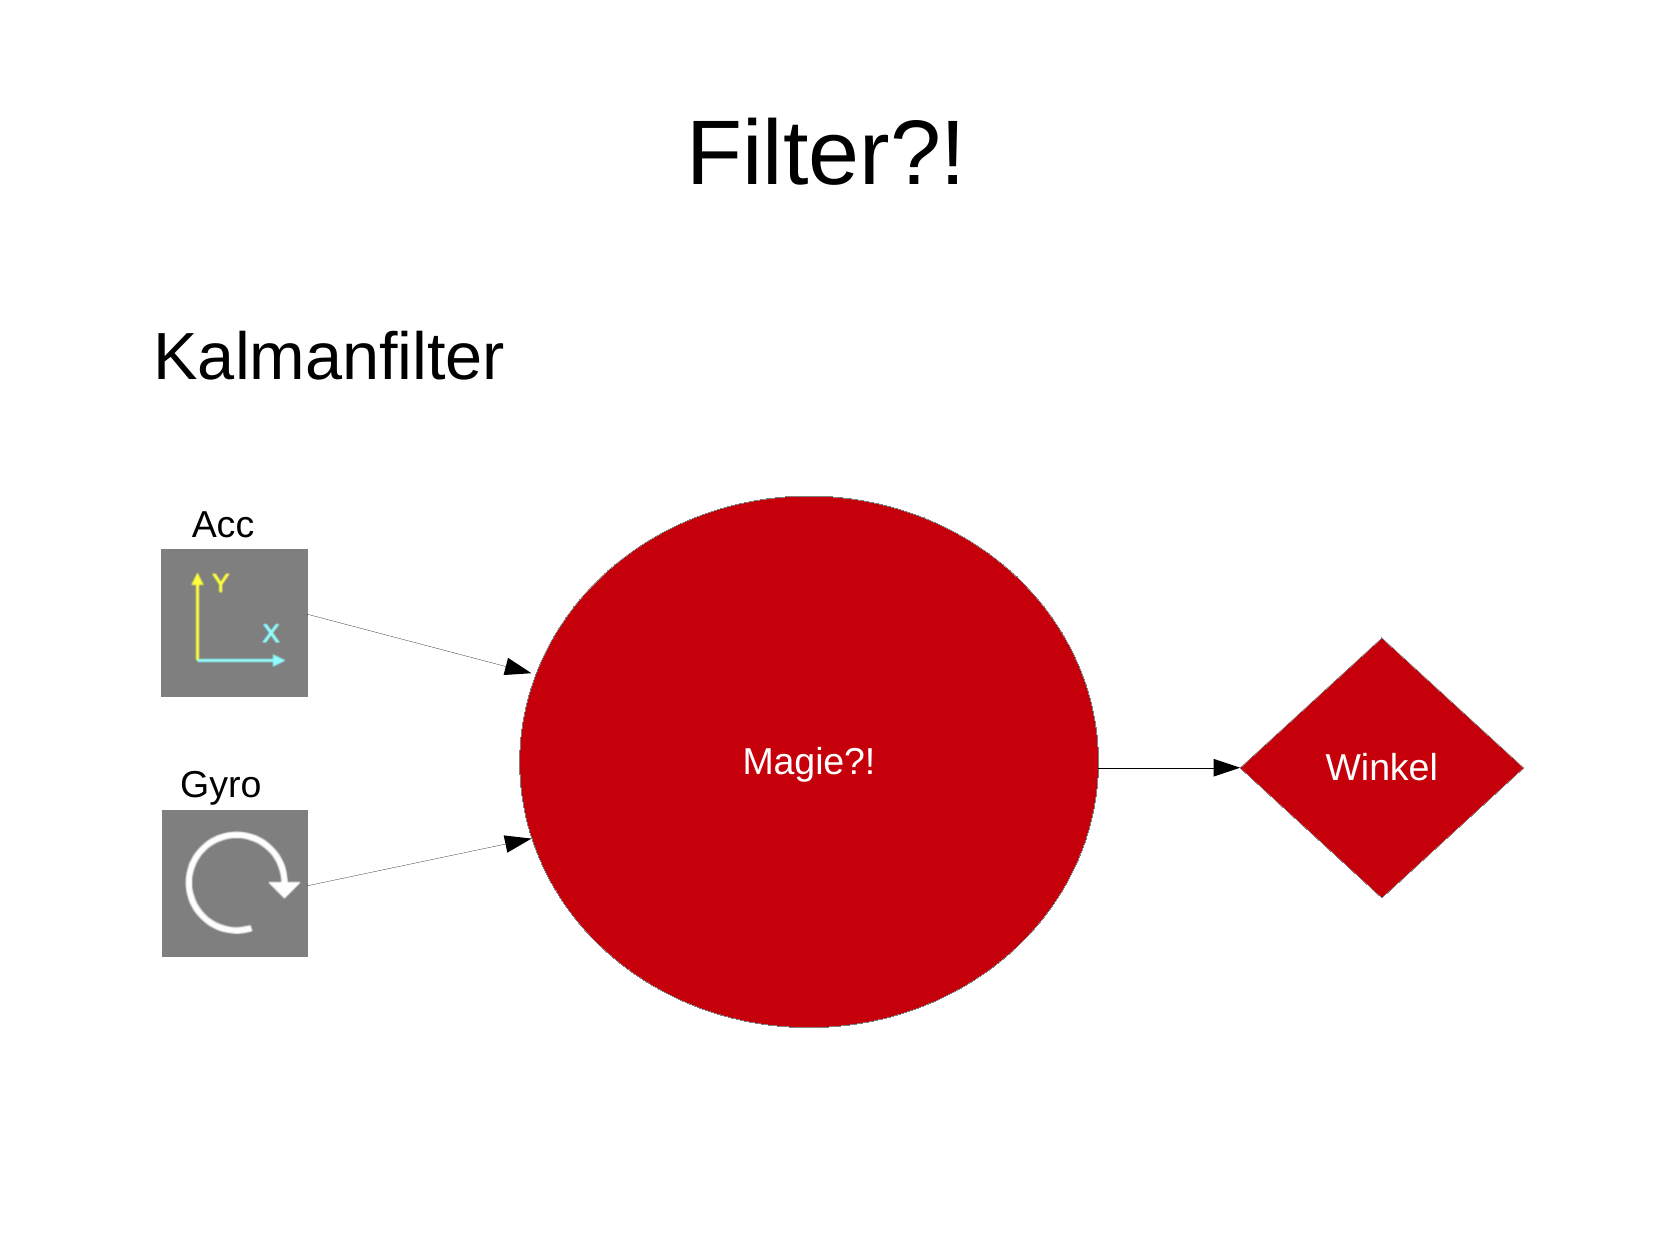

# Filter?!
Kalmanfilter
Acc
Magie?!
Winkel
Gyro